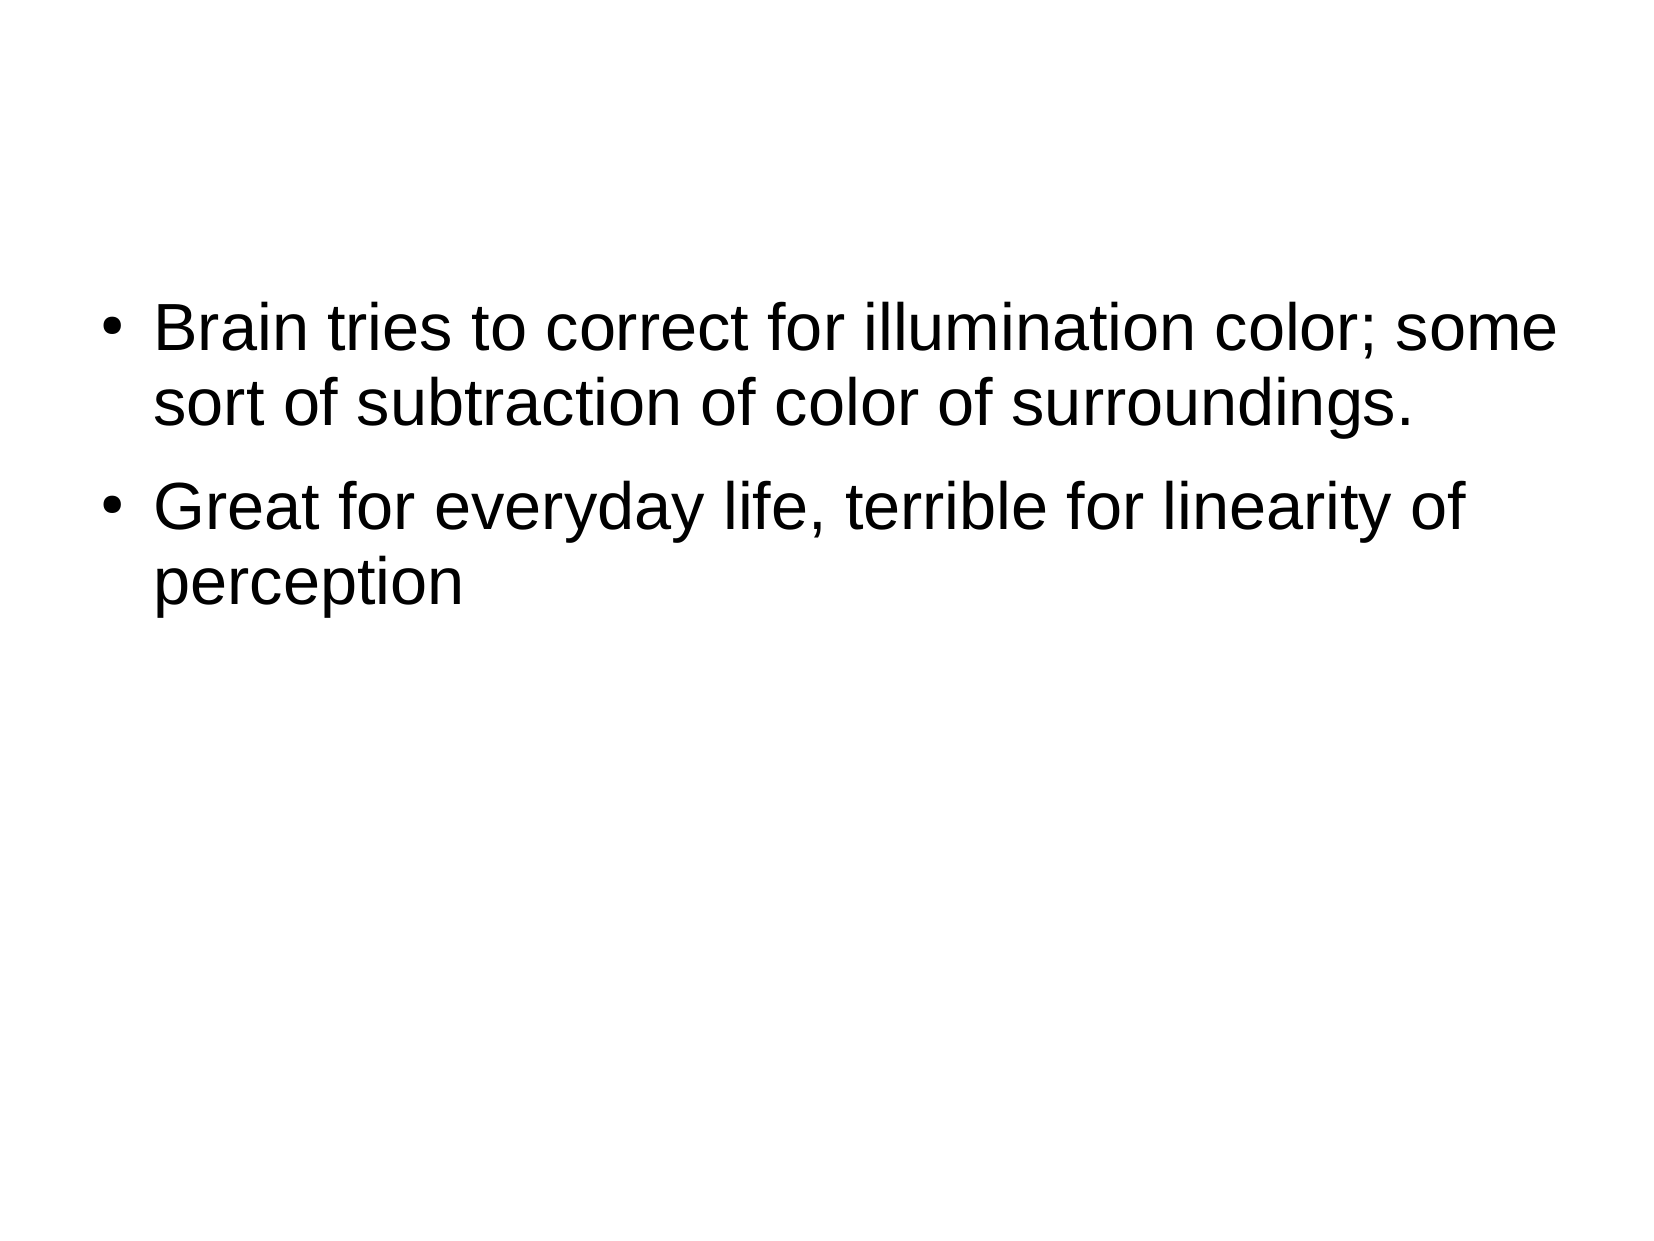

#
Brain tries to correct for illumination color; some sort of subtraction of color of surroundings.
Great for everyday life, terrible for linearity of perception